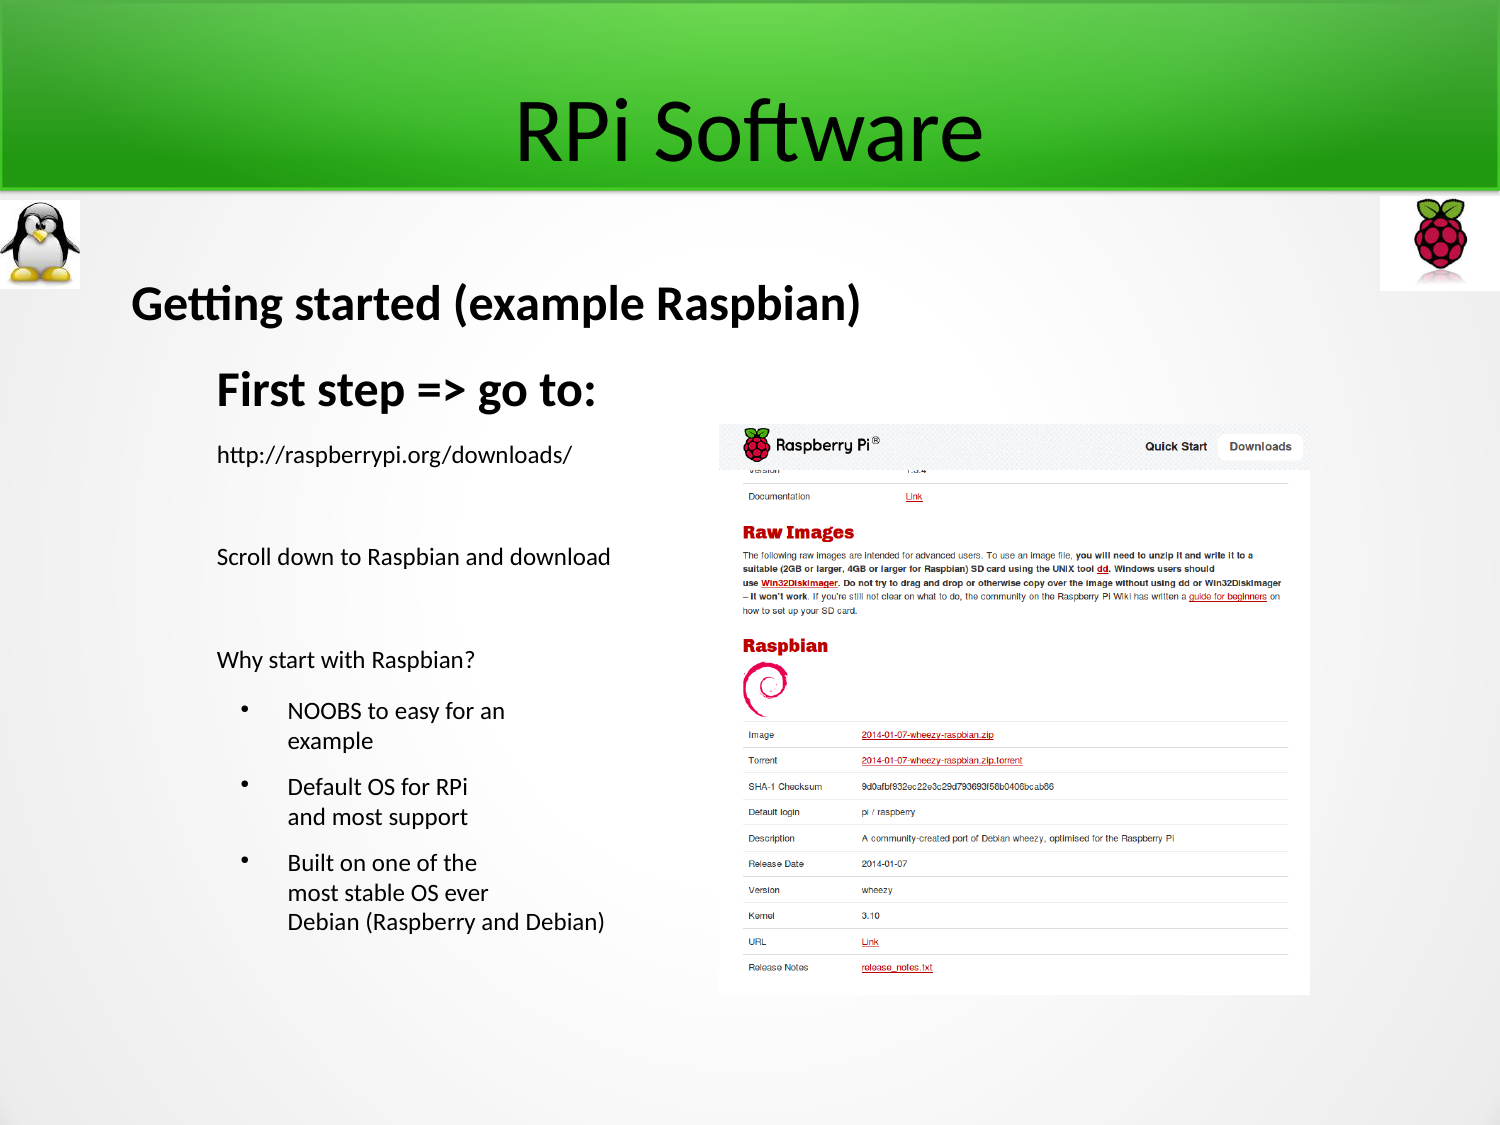

# RPi Software
Getting started (example Raspbian)
First step => go to:
http://raspberrypi.org/downloads/
Scroll down to Raspbian and download
Why start with Raspbian?
NOOBS to easy for an
example
Default OS for RPi
and most support
Built on one of the
most stable OS ever
Debian (Raspberry and Debian)